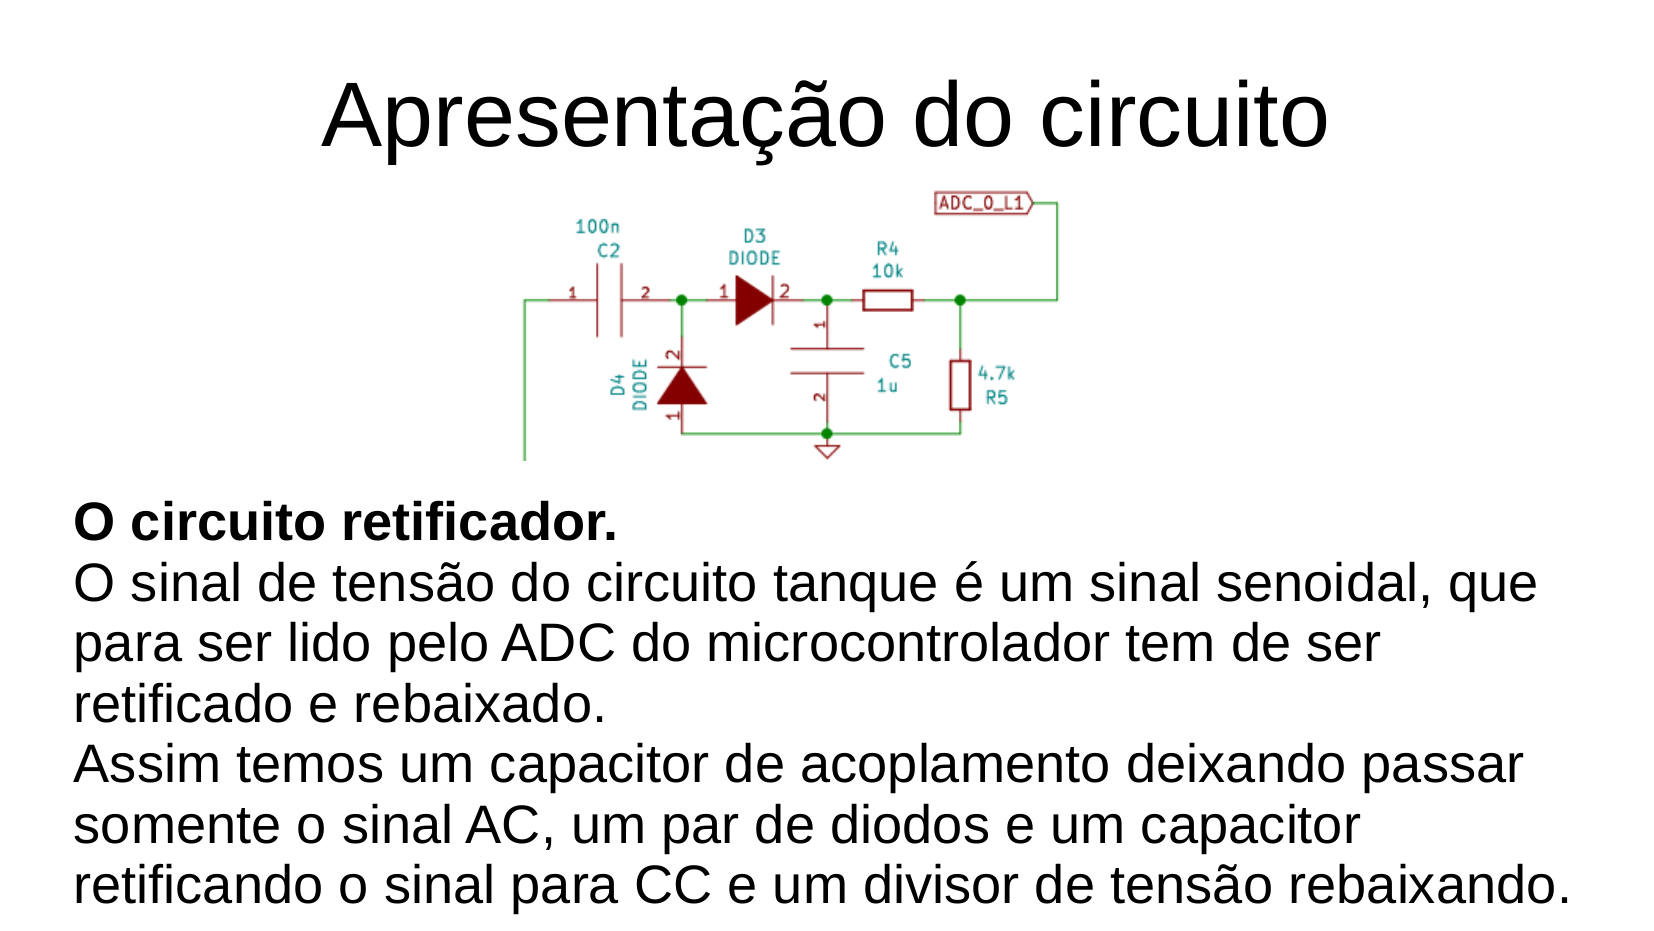

# Apresentação do circuito
O circuito retificador.
O sinal de tensão do circuito tanque é um sinal senoidal, que para ser lido pelo ADC do microcontrolador tem de ser retificado e rebaixado.
Assim temos um capacitor de acoplamento deixando passar somente o sinal AC, um par de diodos e um capacitor retificando o sinal para CC e um divisor de tensão rebaixando.